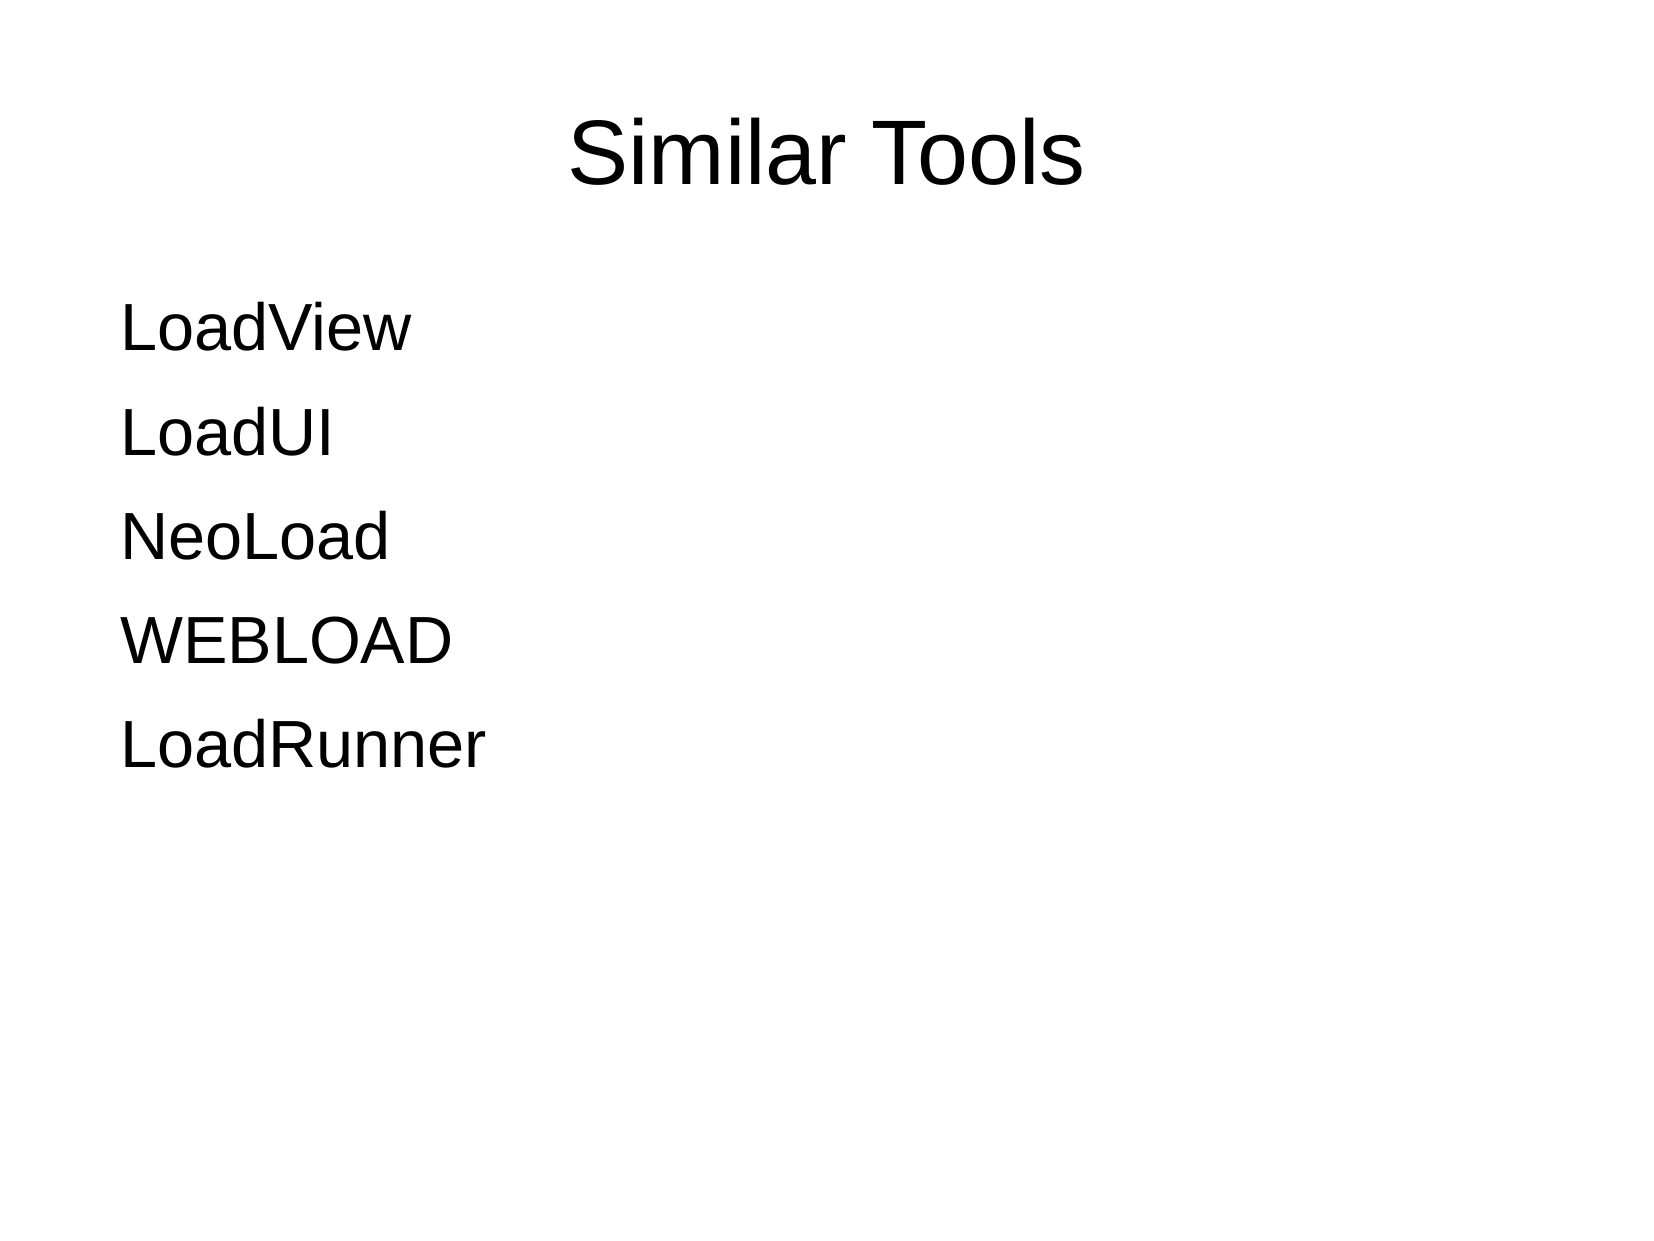

# Similar Tools
LoadView
LoadUI
NeoLoad
WEBLOAD
LoadRunner